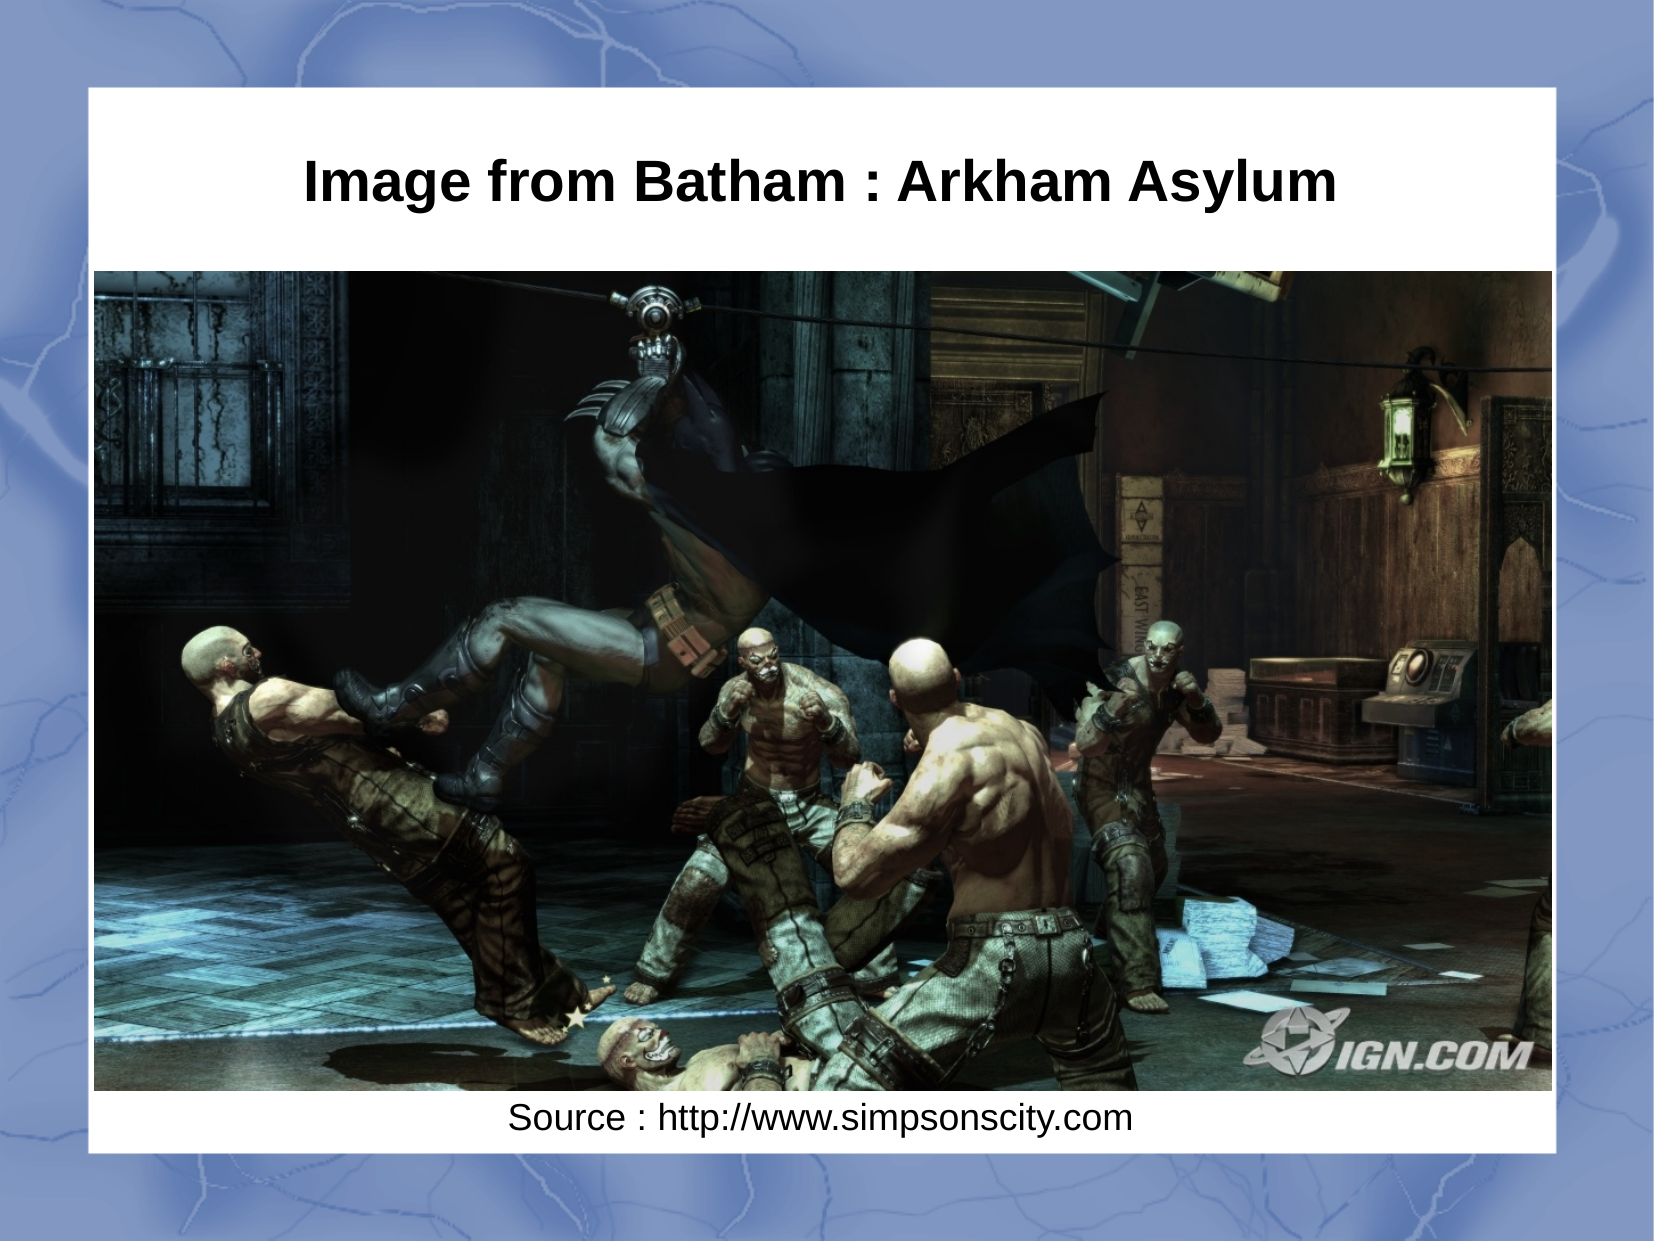

Image from Batham : Arkham Asylum
#
Source : http://www.simpsonscity.com